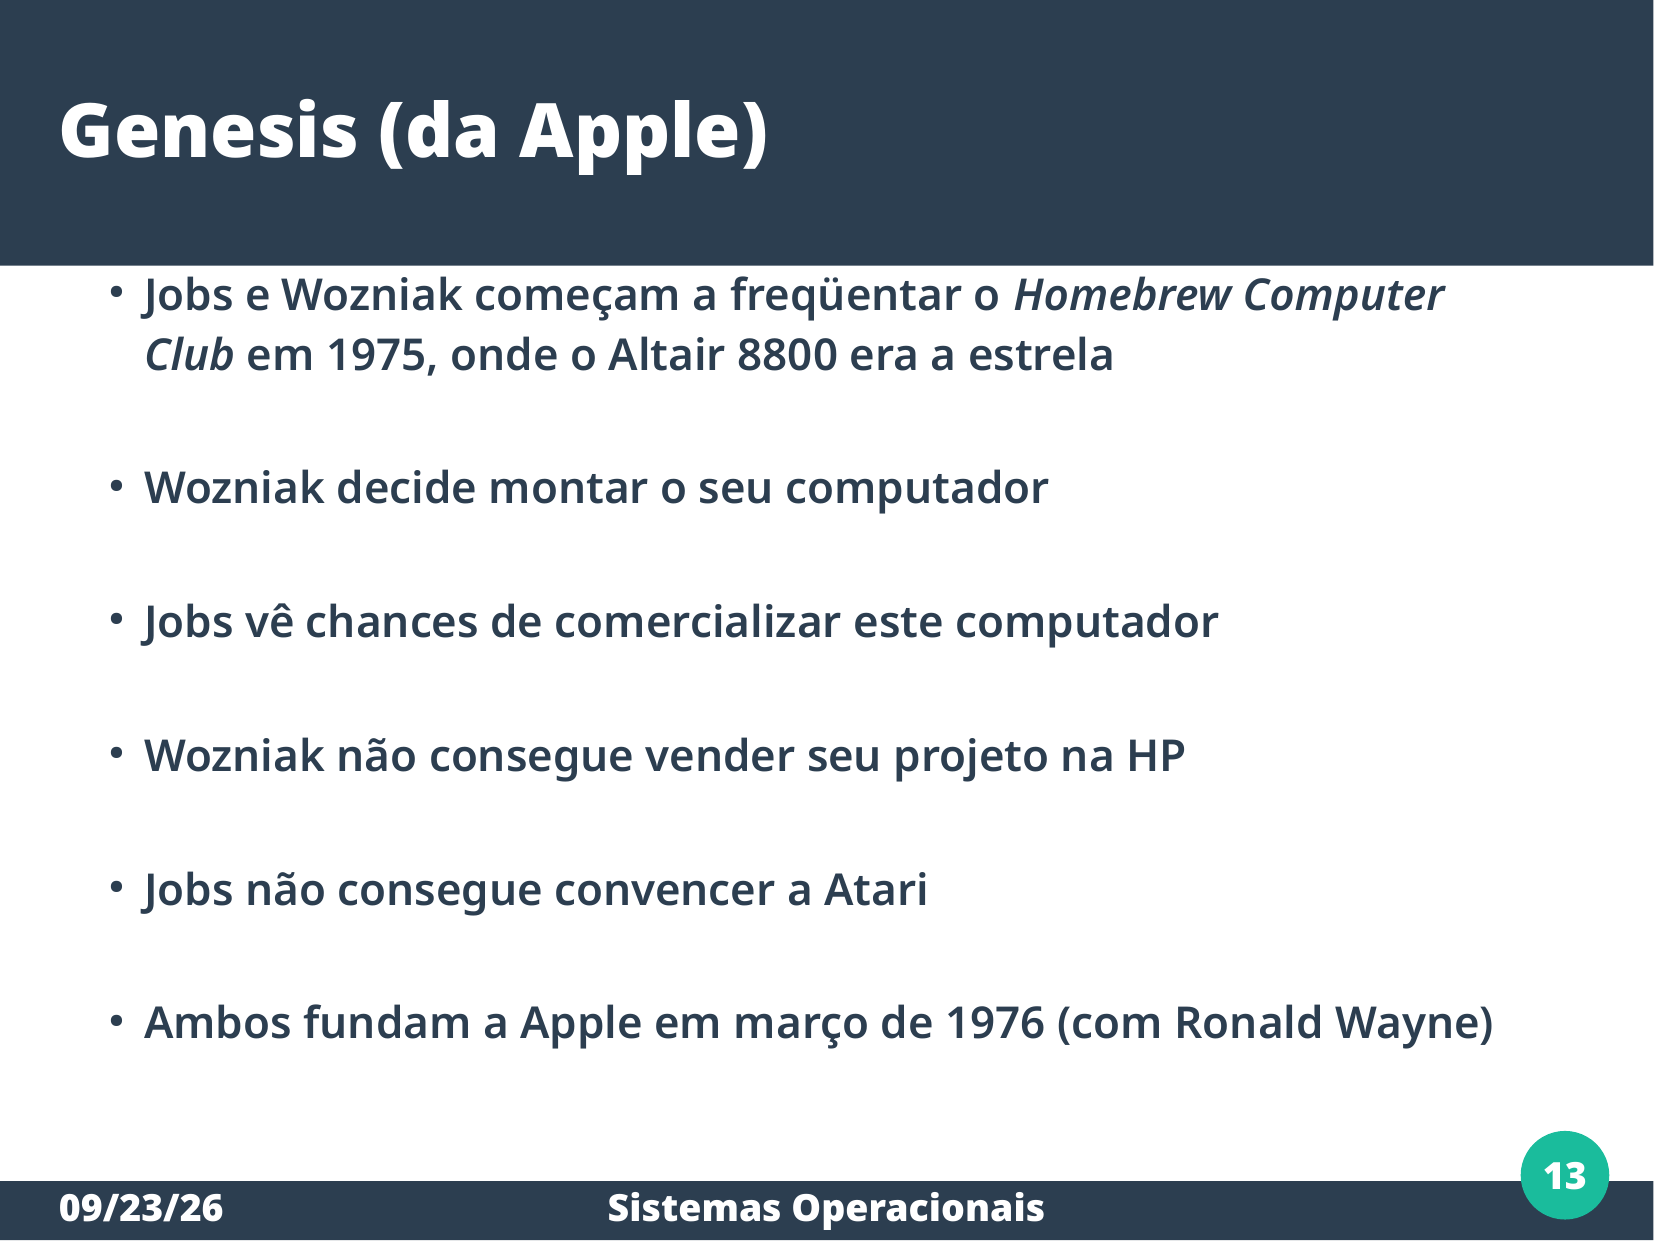

Genesis (da Apple)
# Jobs e Wozniak começam a freqüentar o Homebrew Computer Club em 1975, onde o Altair 8800 era a estrela
Wozniak decide montar o seu computador
Jobs vê chances de comercializar este computador
Wozniak não consegue vender seu projeto na HP
Jobs não consegue convencer a Atari
Ambos fundam a Apple em março de 1976 (com Ronald Wayne)
13
Sistemas Operacionais